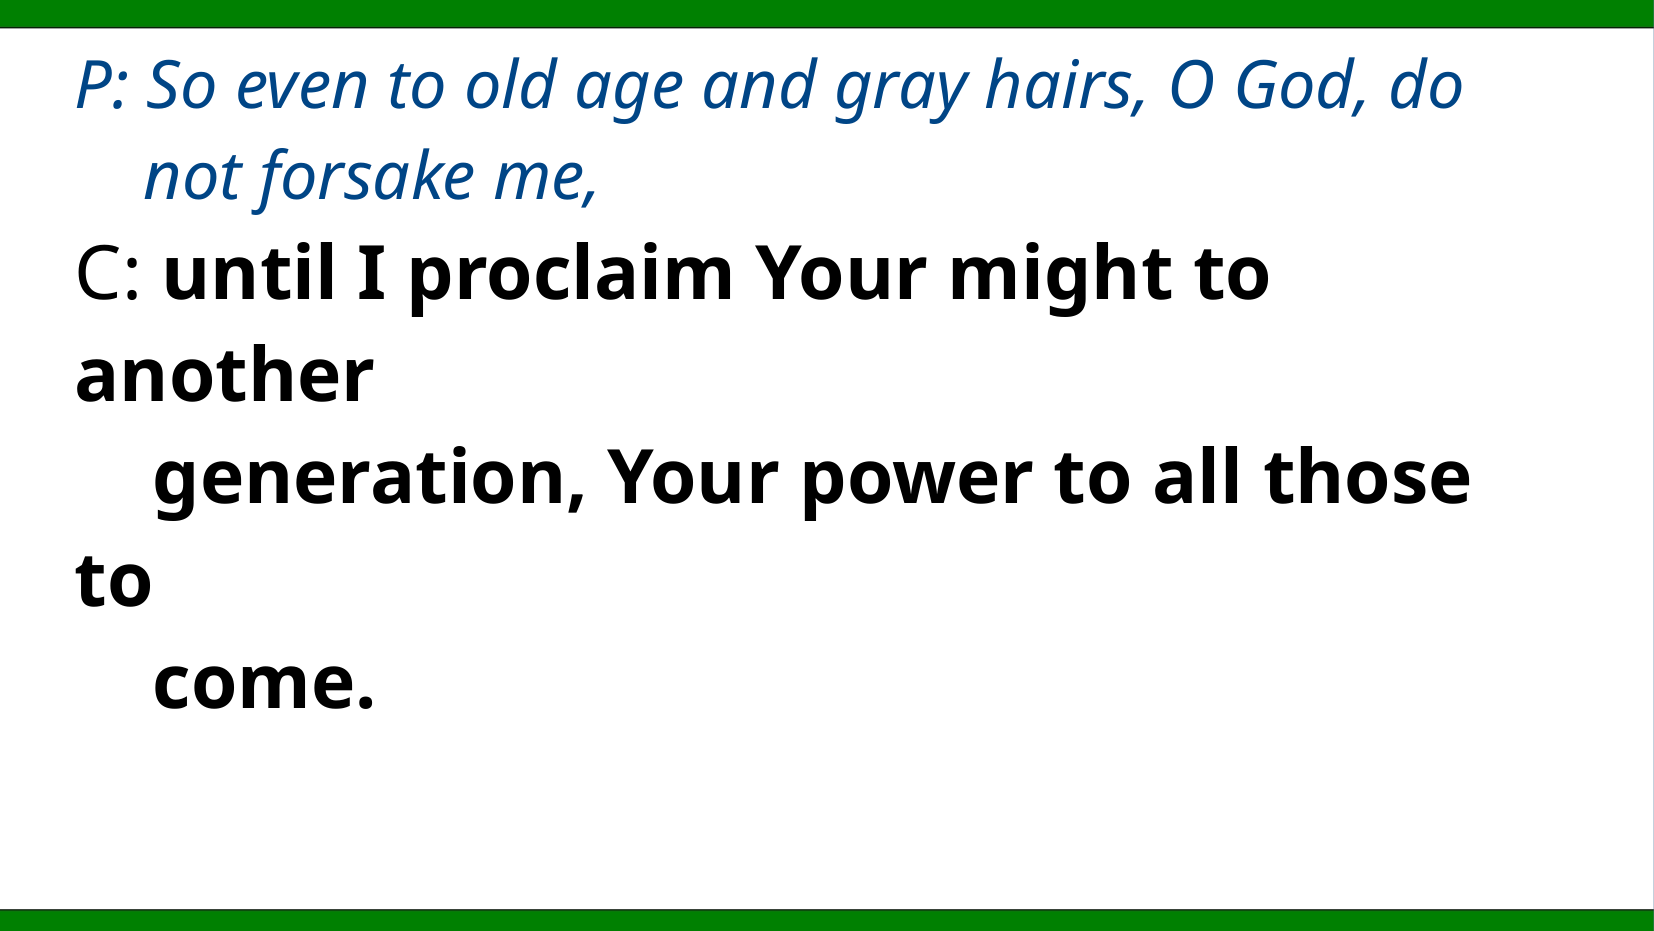

P: So even to old age and gray hairs, O God, do
 not forsake me,
C: until I proclaim Your might to another
 generation, Your power to all those to
 come.